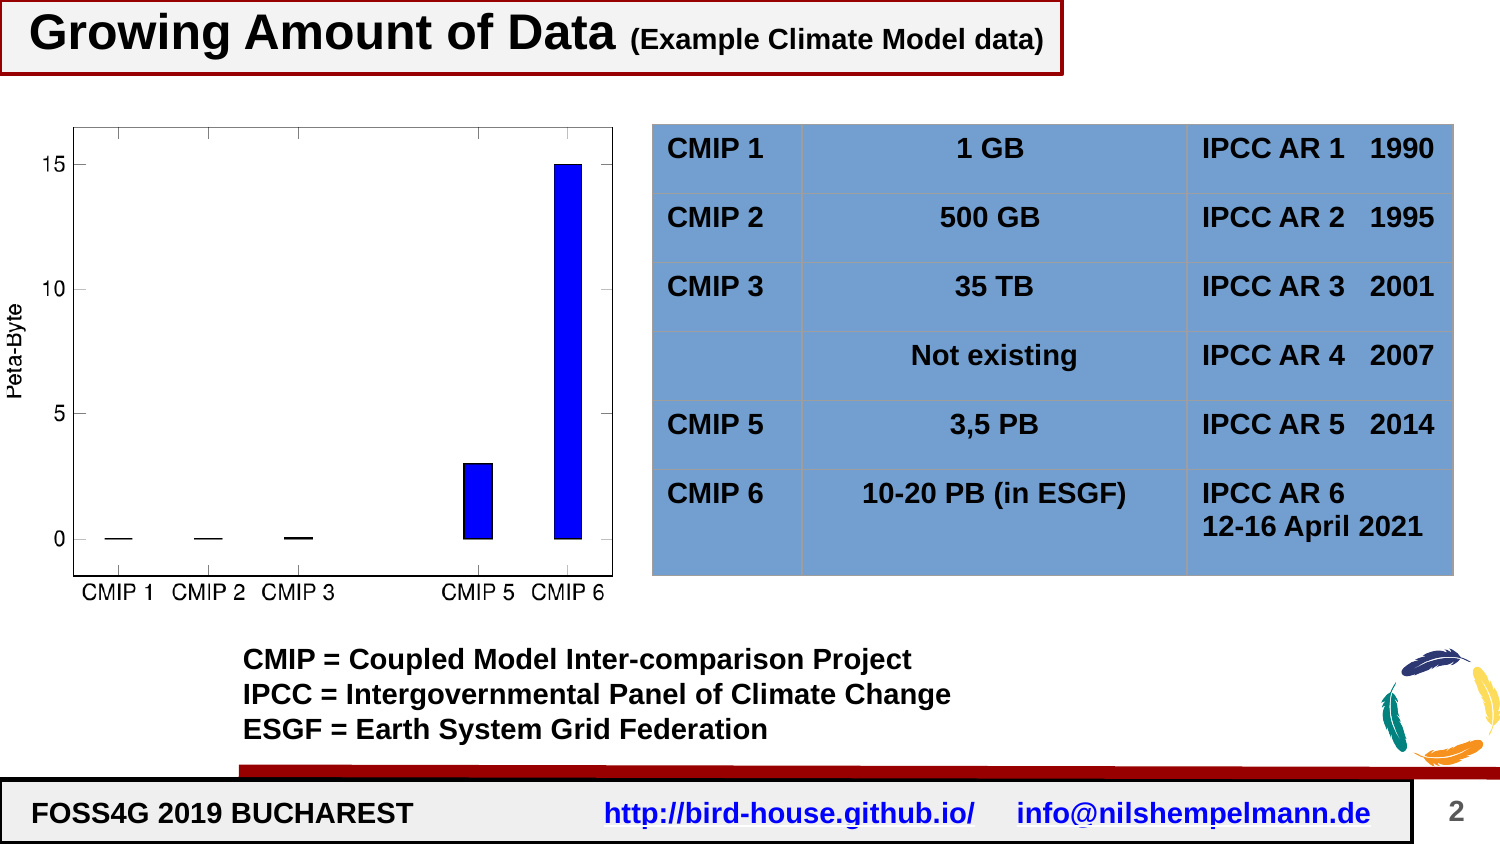

Growing Amount of Data (Example Climate Model data)
| CMIP 1 | 1 GB | IPCC AR 1 1990 |
| --- | --- | --- |
| CMIP 2 | 500 GB | IPCC AR 2 1995 |
| CMIP 3 | 35 TB | IPCC AR 3 2001 |
| | Not existing | IPCC AR 4 2007 |
| CMIP 5 | 3,5 PB | IPCC AR 5 2014 |
| CMIP 6 | 10-20 PB (in ESGF) | IPCC AR 6 12-16 April 2021 |
CMIP = Coupled Model Inter-comparison Project
IPCC = Intergovernmental Panel of Climate Change
ESGF = Earth System Grid Federation